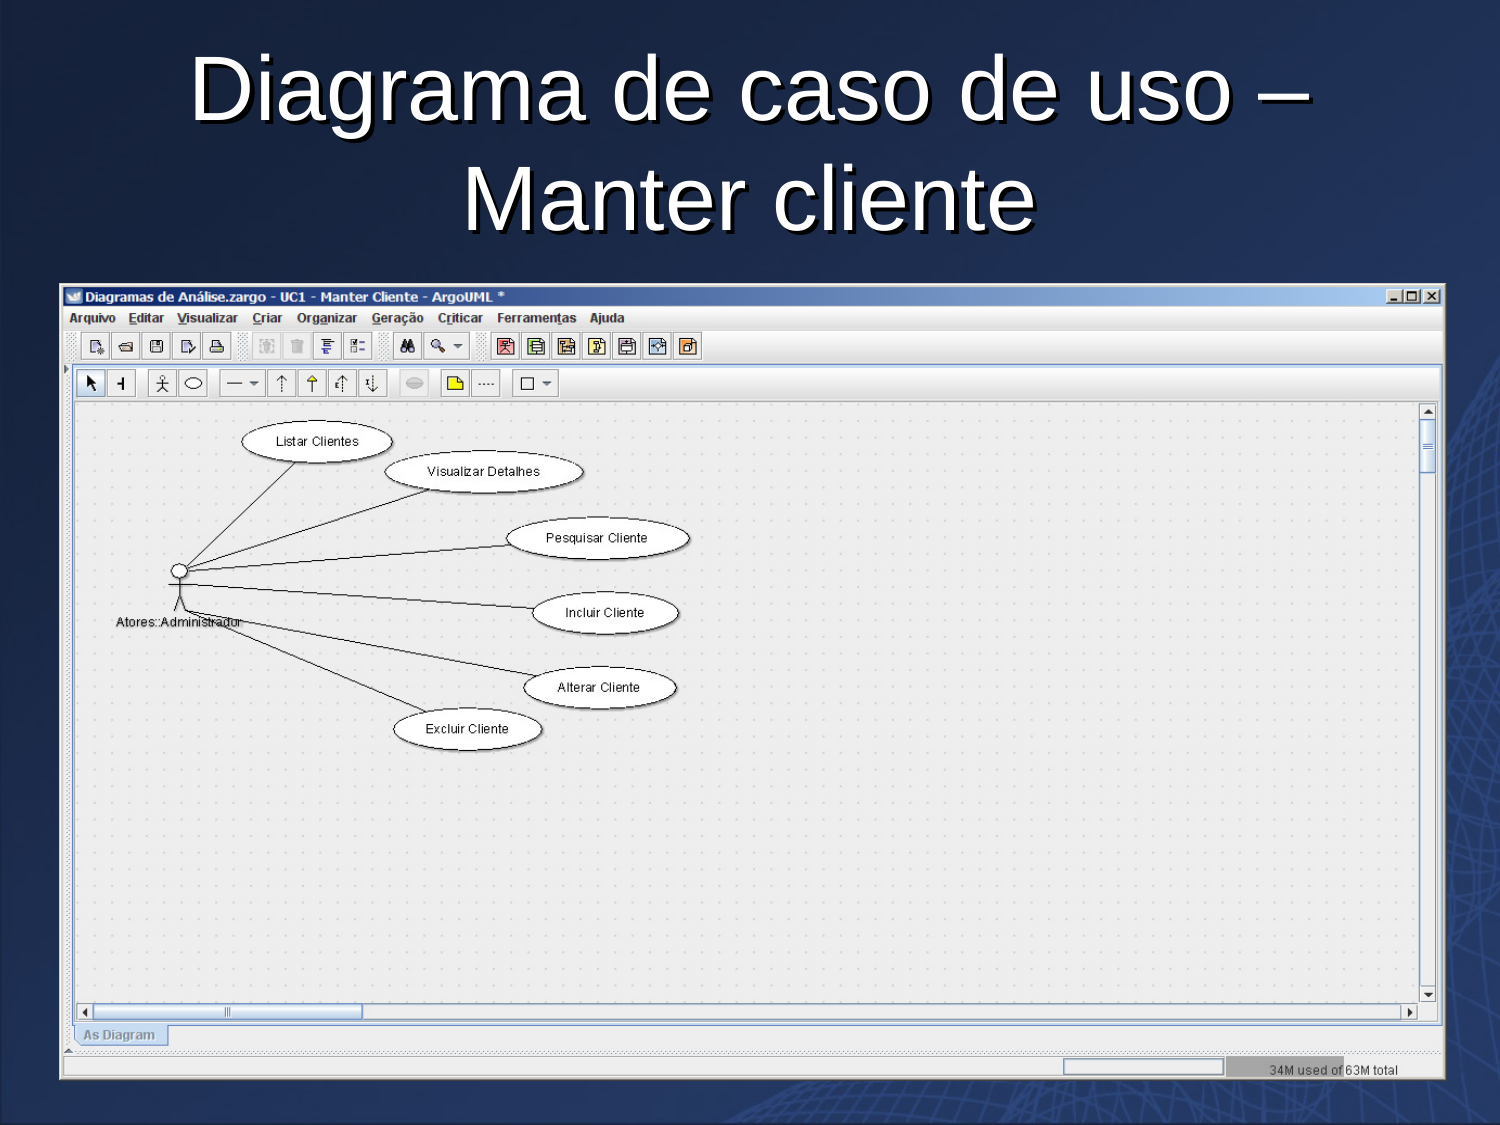

# Diagrama de caso de uso – Manter cliente